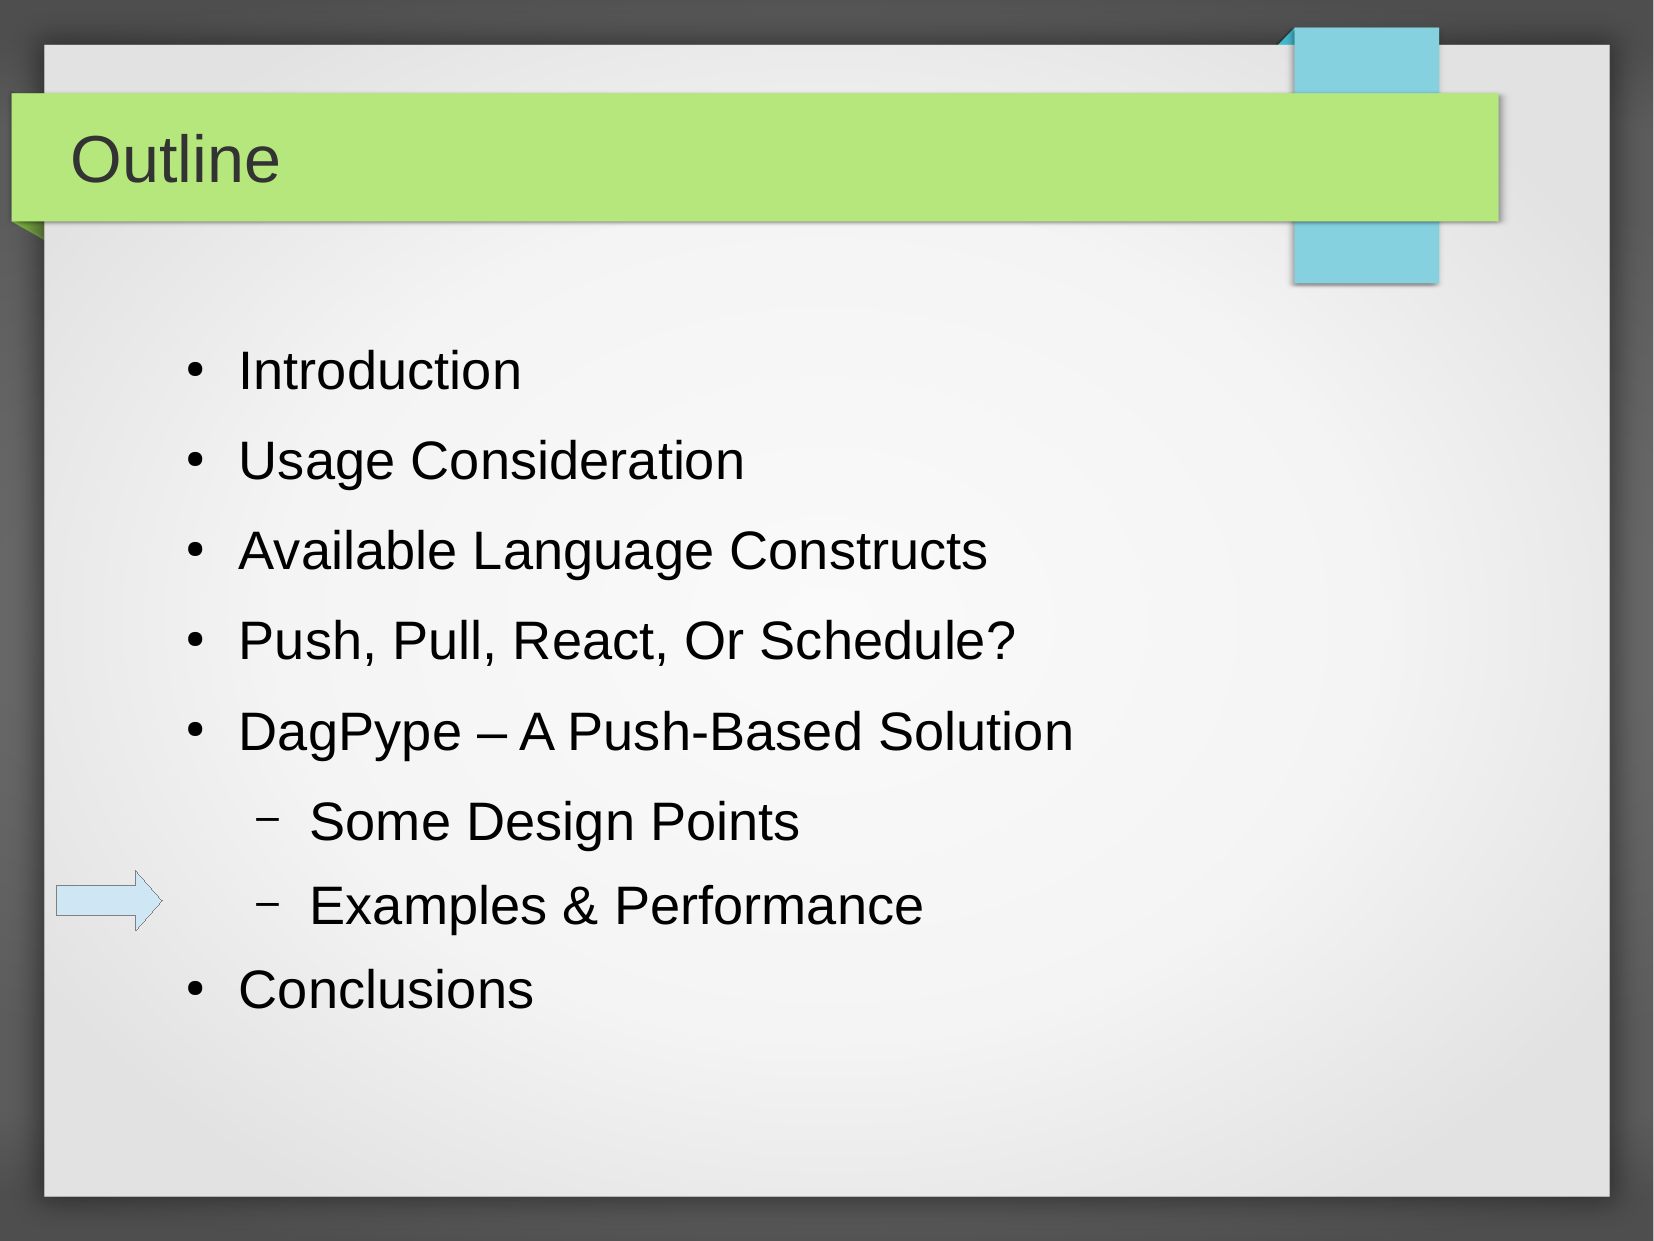

# Outline
Introduction
Usage Consideration
Available Language Constructs
Push, Pull, React, Or Schedule?
DagPype – A Push-Based Solution
Some Design Points
Examples & Performance
Conclusions